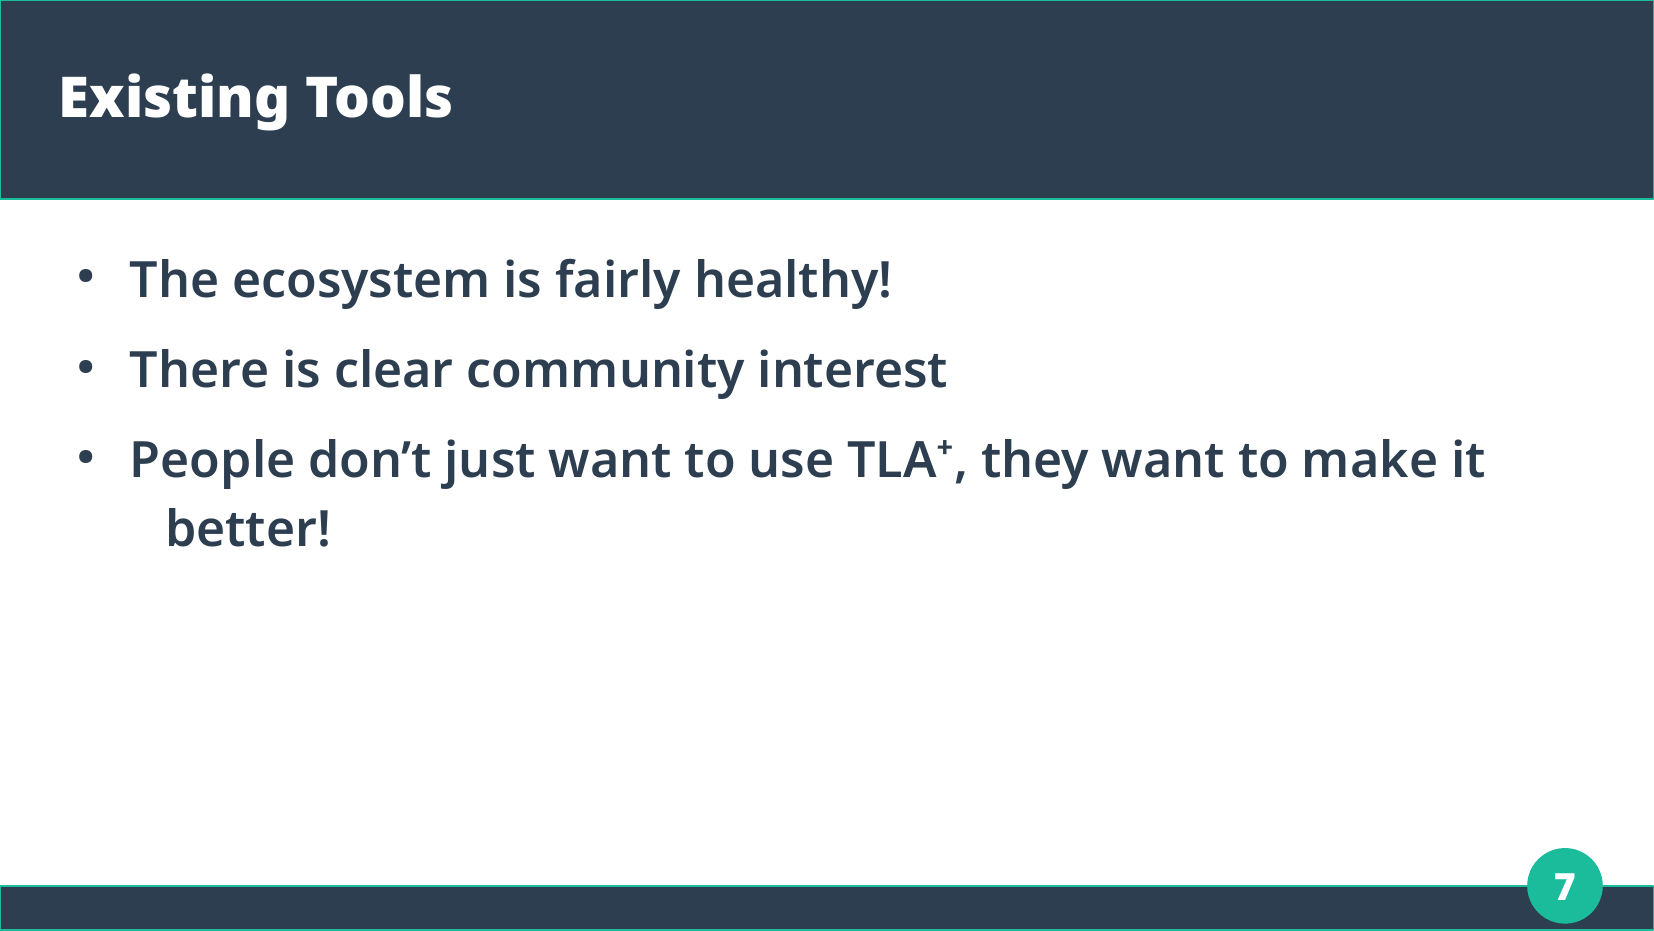

# Existing Tools
The ecosystem is fairly healthy!
There is clear community interest
People don’t just want to use TLA⁺, they want to make it better!
7